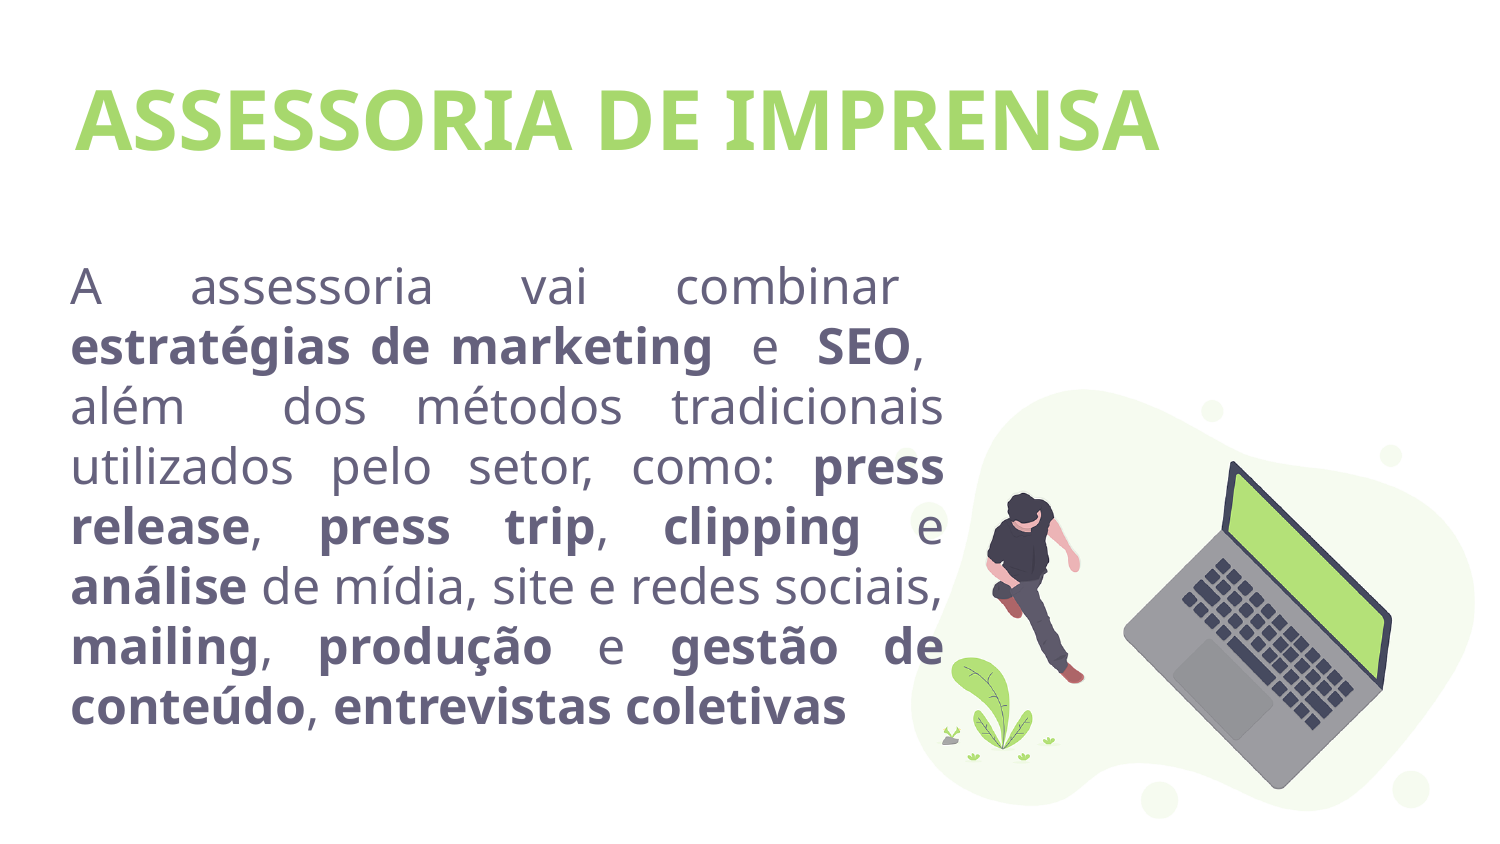

# ASSESSORIA DE IMPRENSA
A assessoria vai combinar estratégias de marketing e SEO, além dos métodos tradicionais utilizados pelo setor, como: press release, press trip, clipping e análise de mídia, site e redes sociais, mailing, produção e gestão de conteúdo, entrevistas coletivas